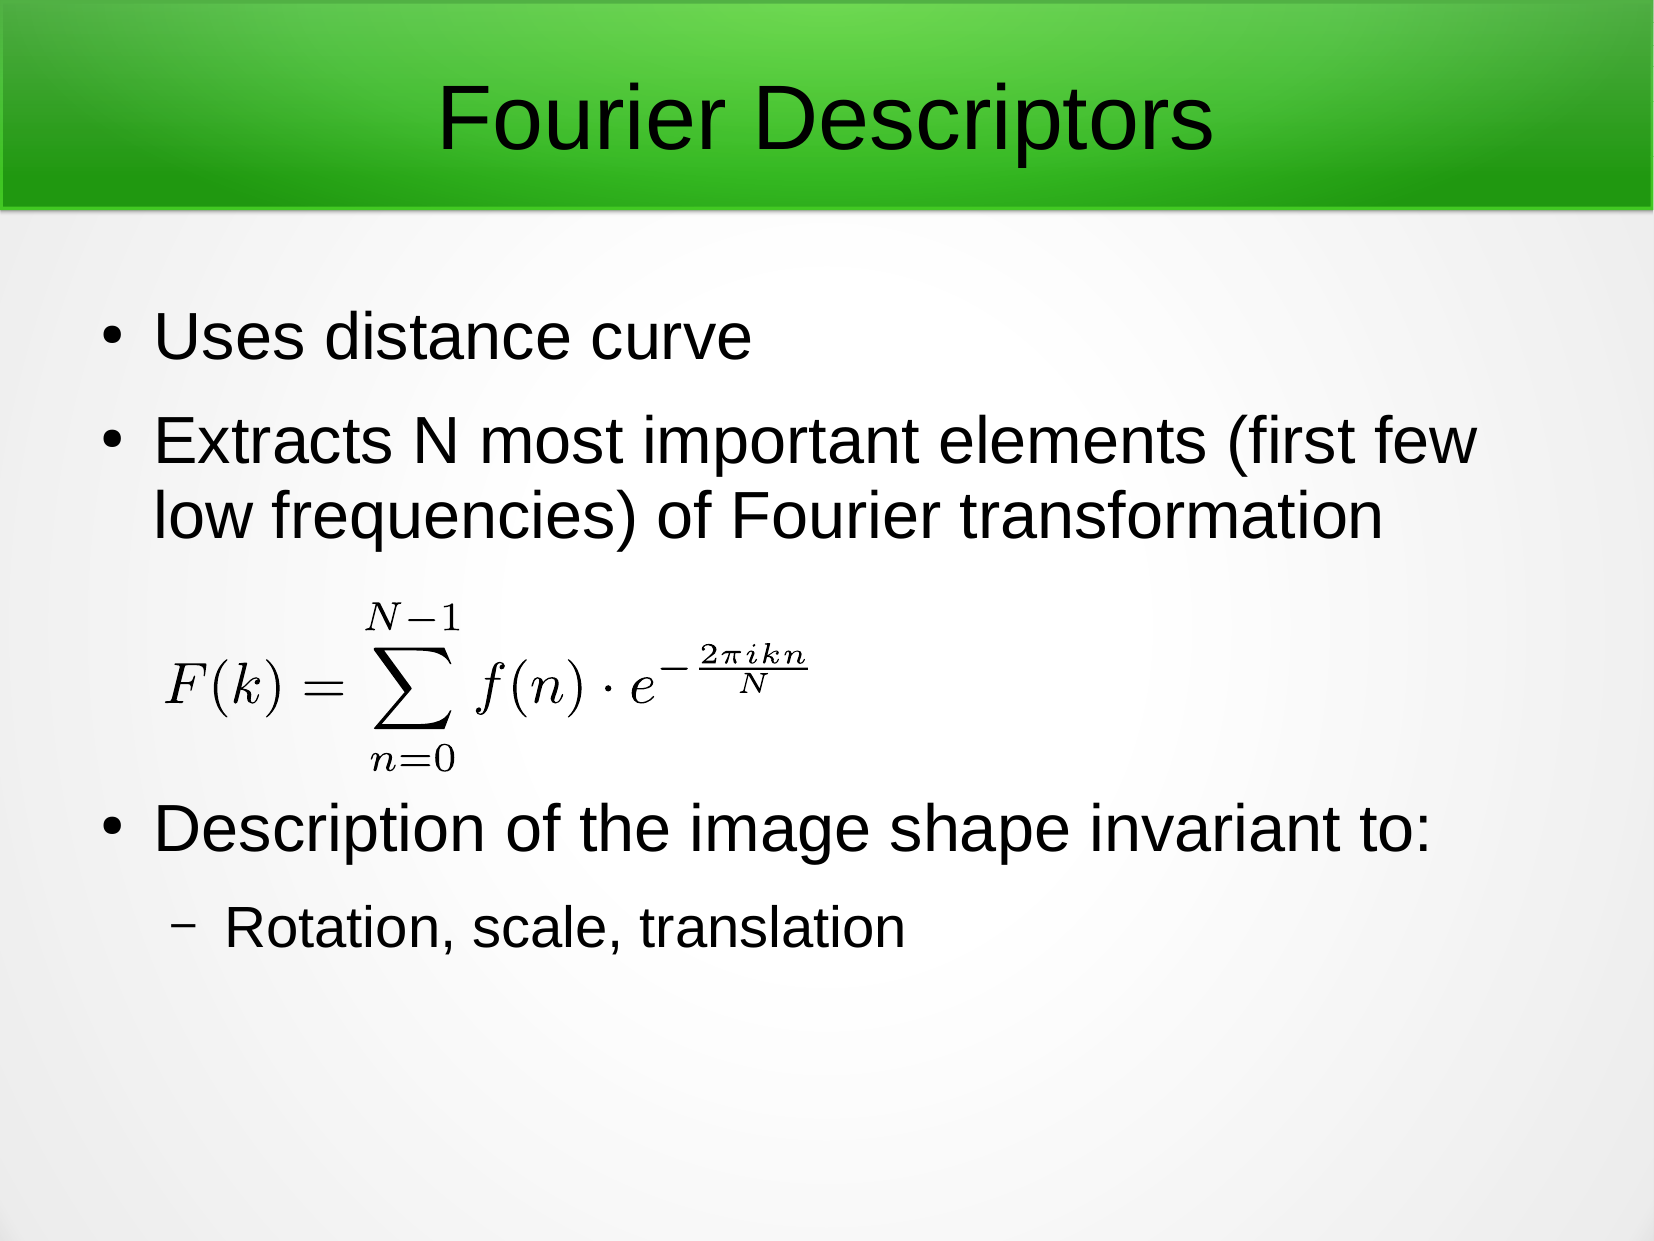

# Fourier Descriptors
Uses distance curve
Extracts N most important elements (first few low frequencies) of Fourier transformation
Description of the image shape invariant to:
Rotation, scale, translation